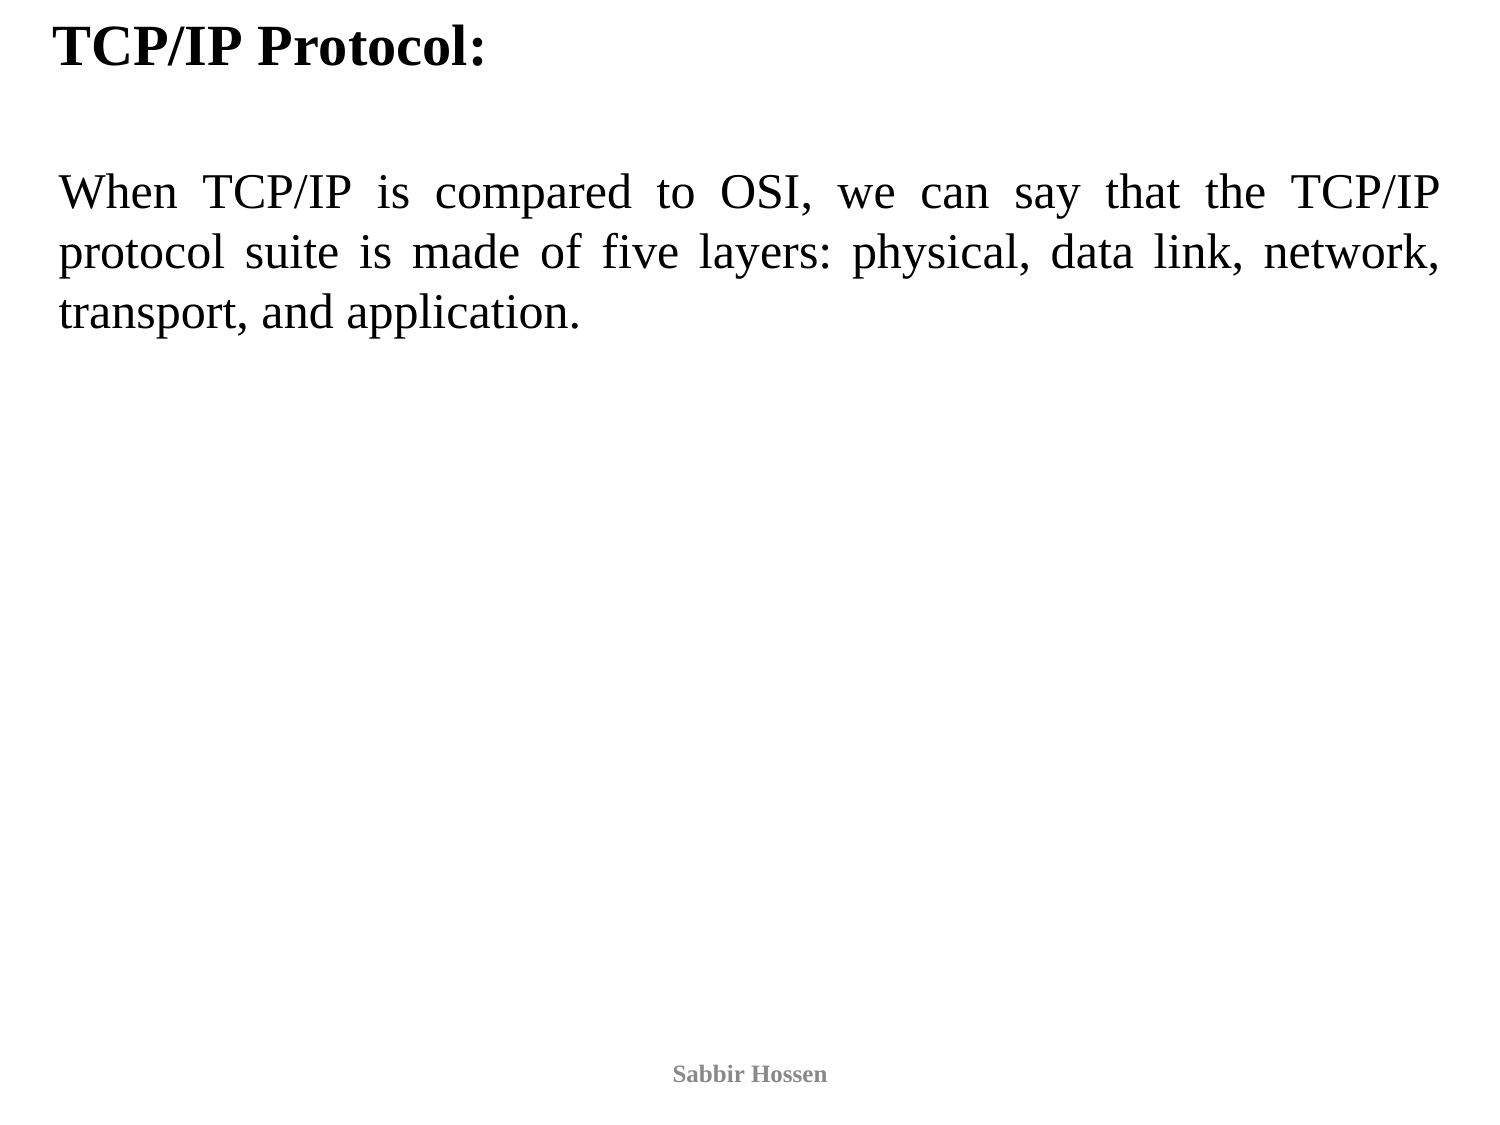

# TCP/IP Protocol:
When TCP/IP is compared to OSI, we can say that the TCP/IP protocol suite is made of five layers: physical, data link, network, transport, and application.
Sabbir Hossen